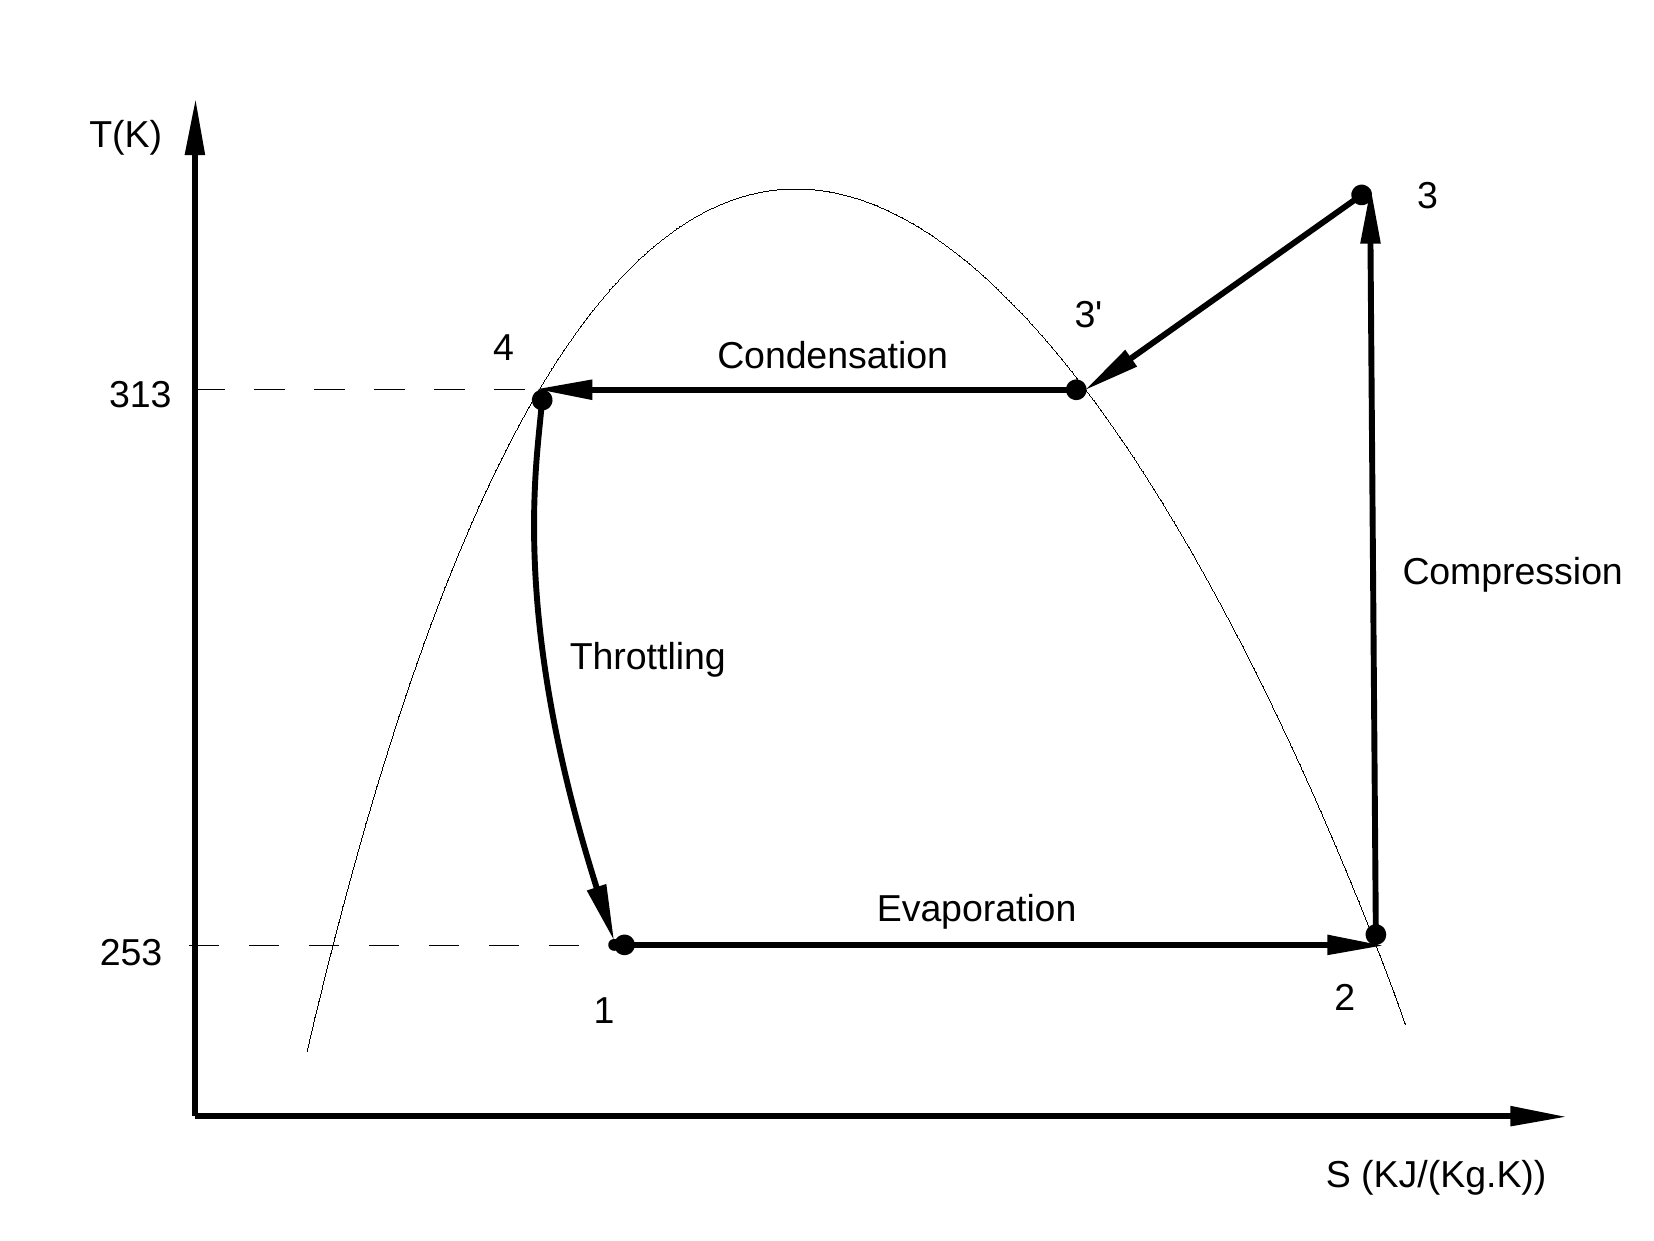

T(K)
3
3'
4
Condensation
313
Compression
Throttling
Evaporation
253
2
1
S (KJ/(Kg.K))